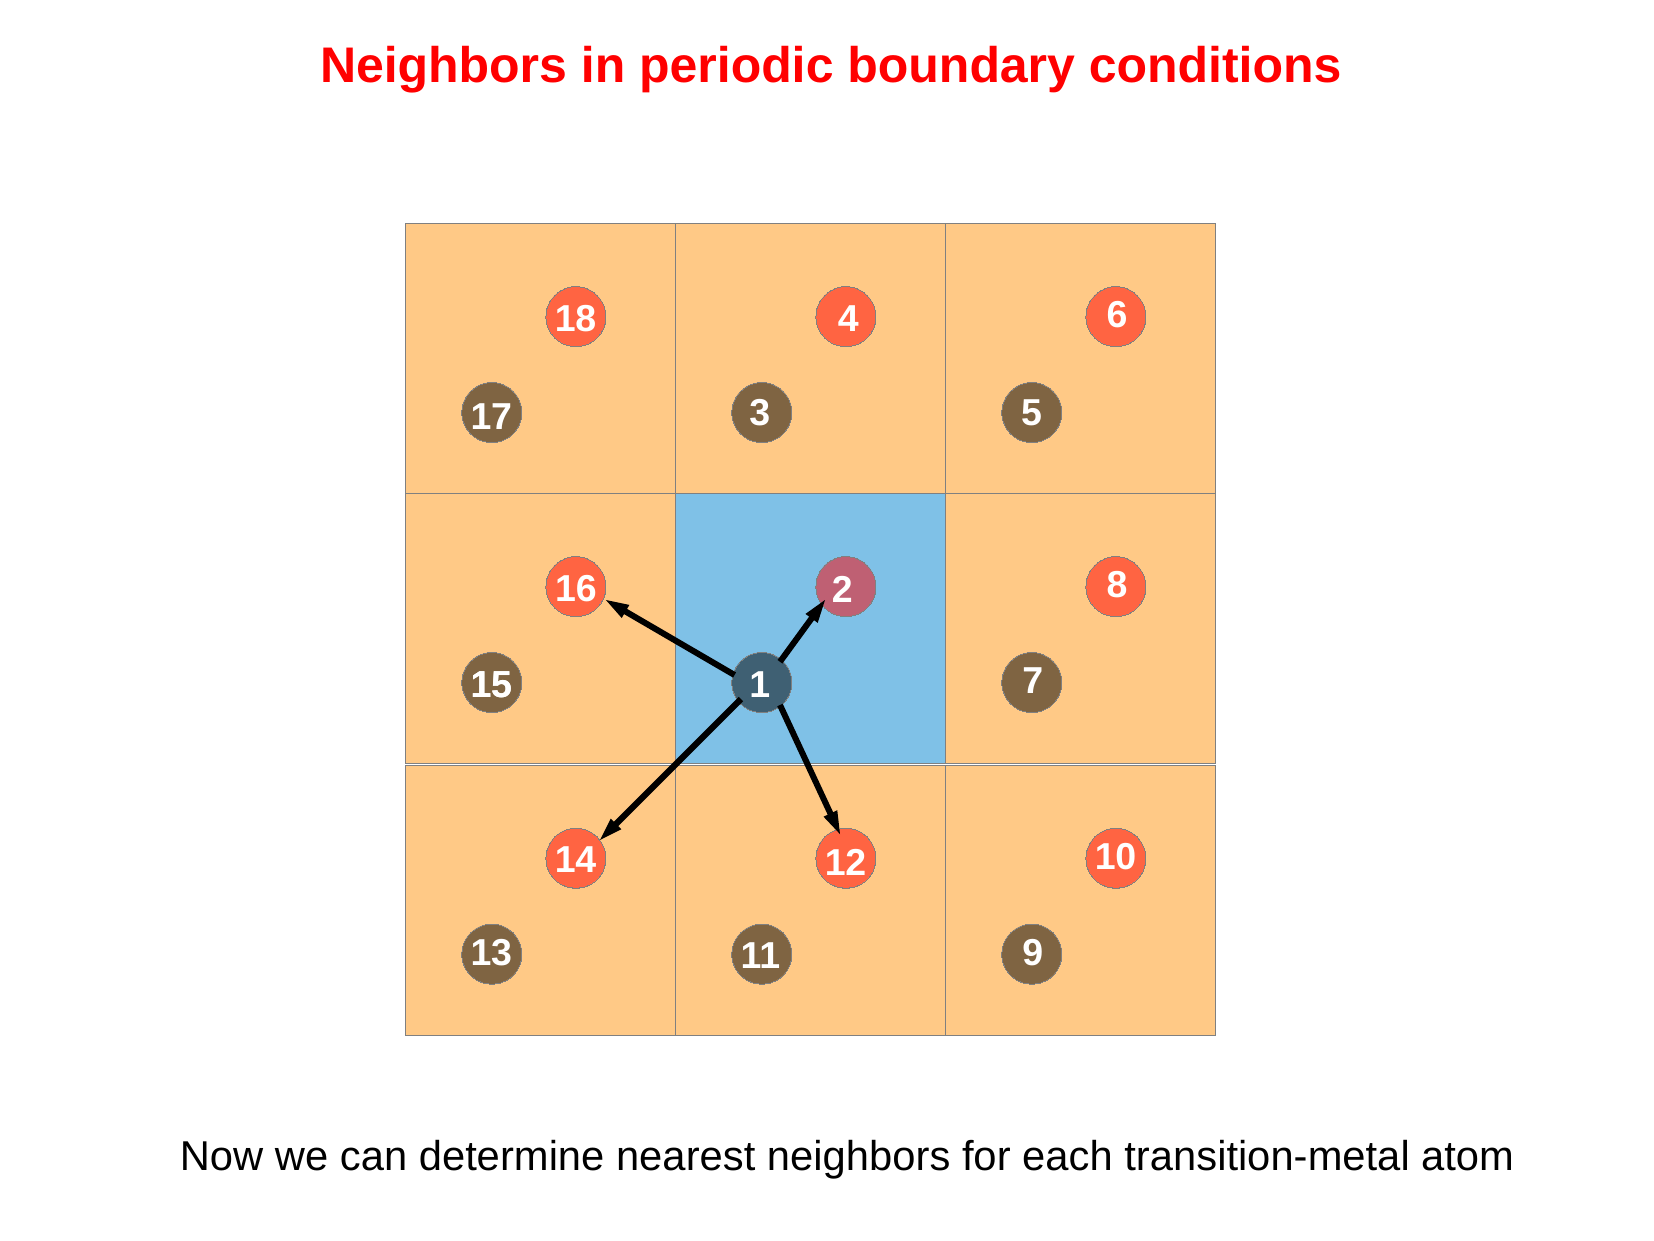

# Neighbors in periodic boundary conditions
6
18
4
3
5
17
8
16
2
7
15
15
1
10
14
12
13
9
11
Now we can determine nearest neighbors for each transition-metal atom